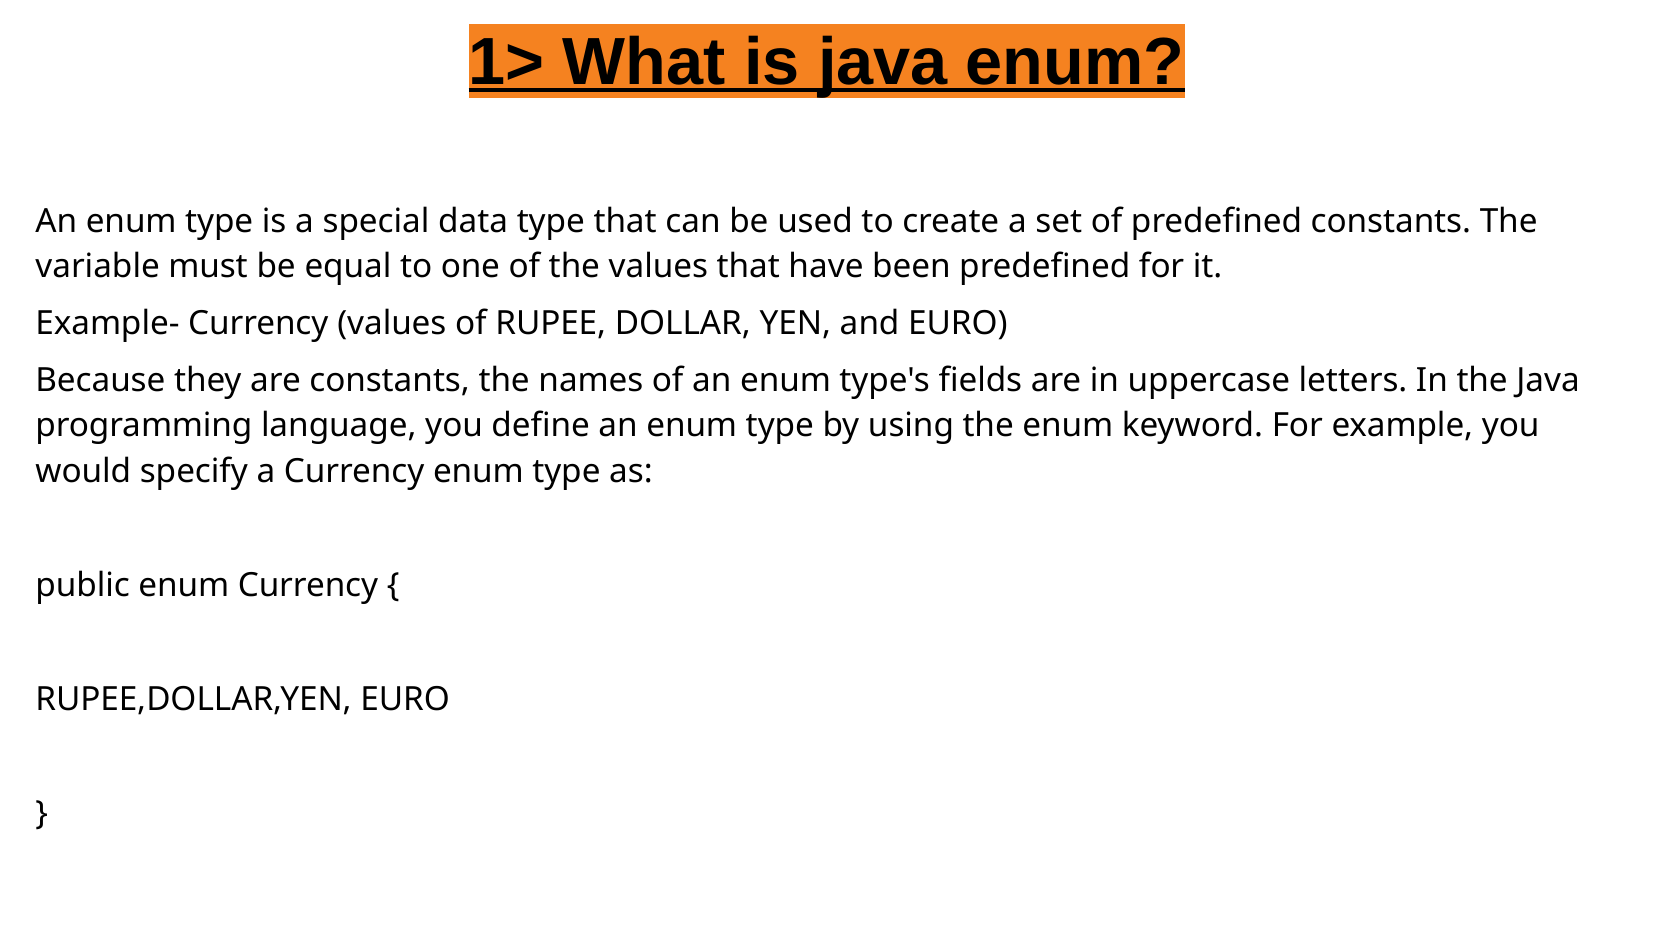

# 1> What is java enum?
An enum type is a special data type that can be used to create a set of predefined constants. The variable must be equal to one of the values that have been predefined for it.
Example- Currency (values of RUPEE, DOLLAR, YEN, and EURO)
Because they are constants, the names of an enum type's fields are in uppercase letters. In the Java programming language, you define an enum type by using the enum keyword. For example, you would specify a Currency enum type as:
public enum Currency {
RUPEE,DOLLAR,YEN, EURO
}